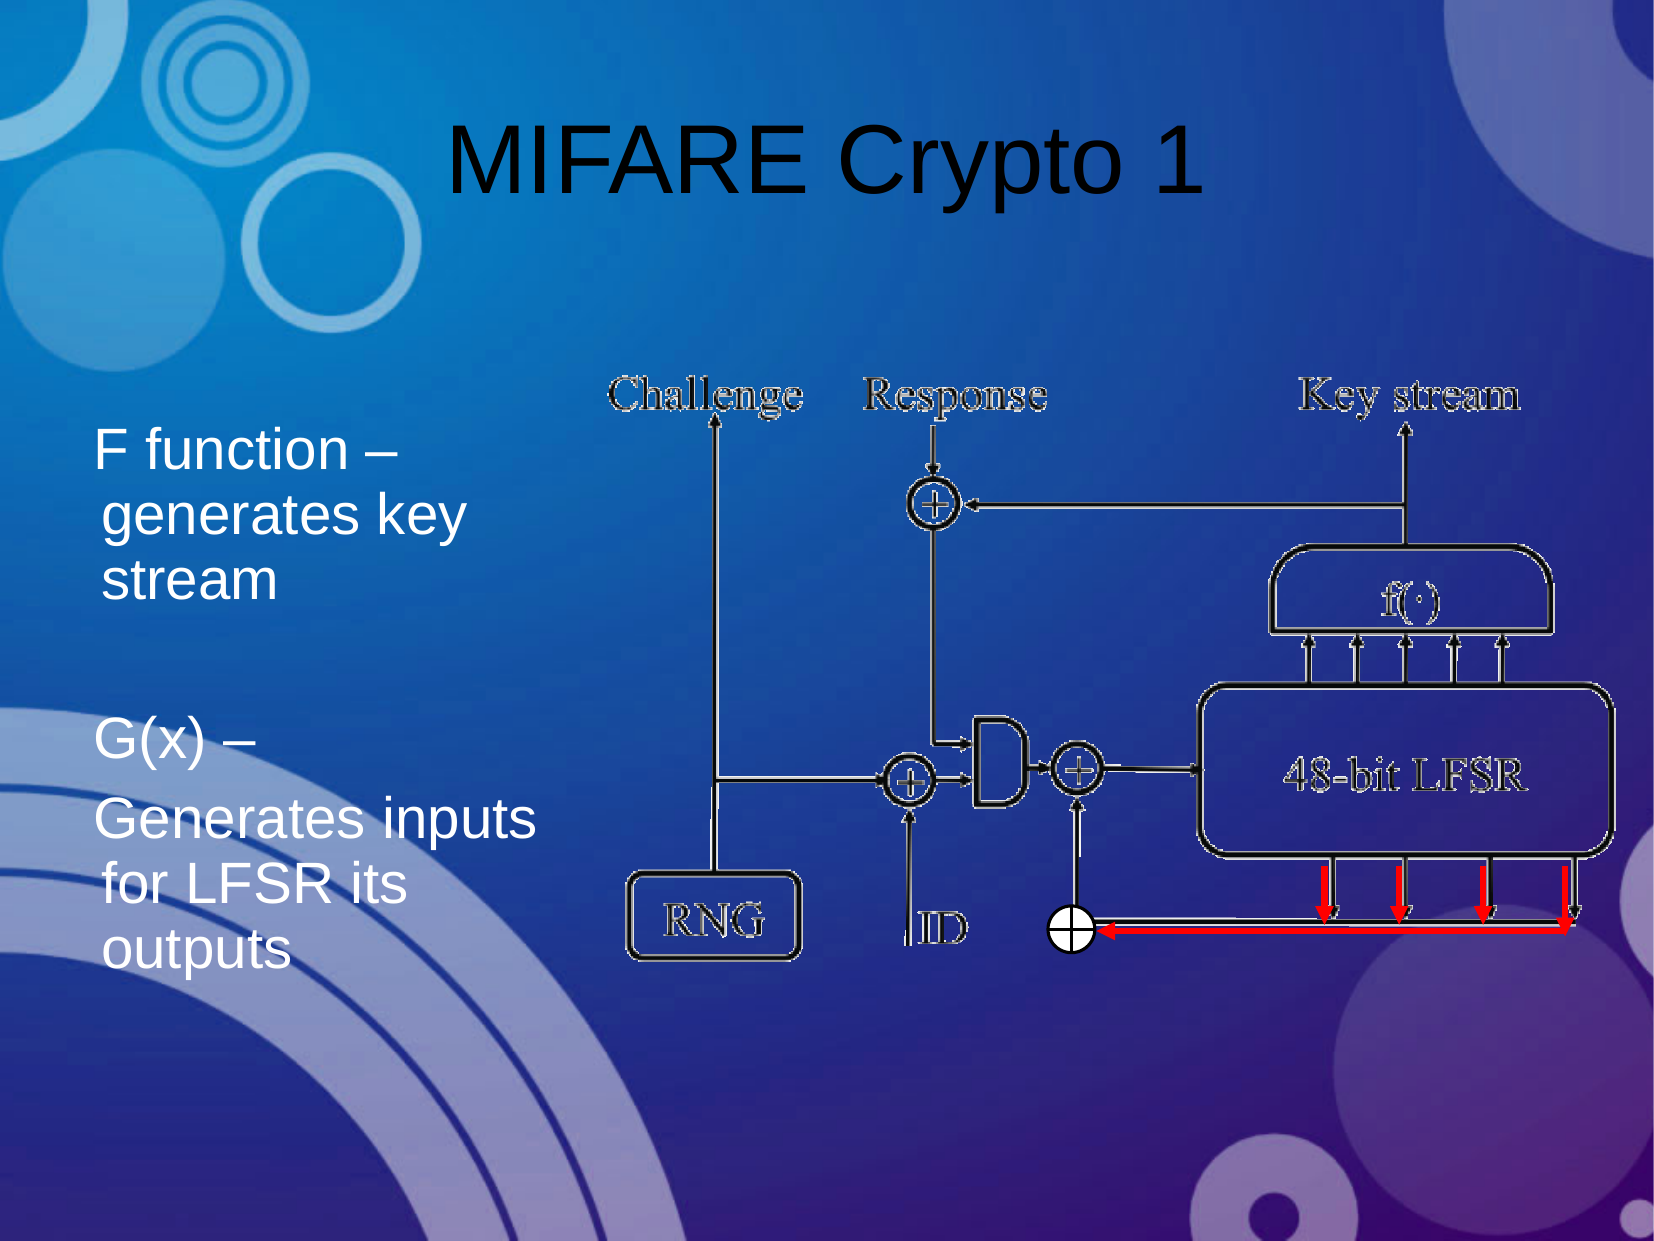

# MIFARE Crypto 1
 F function – generates key stream
 G(x) –
 Generates inputs for LFSR its outputs